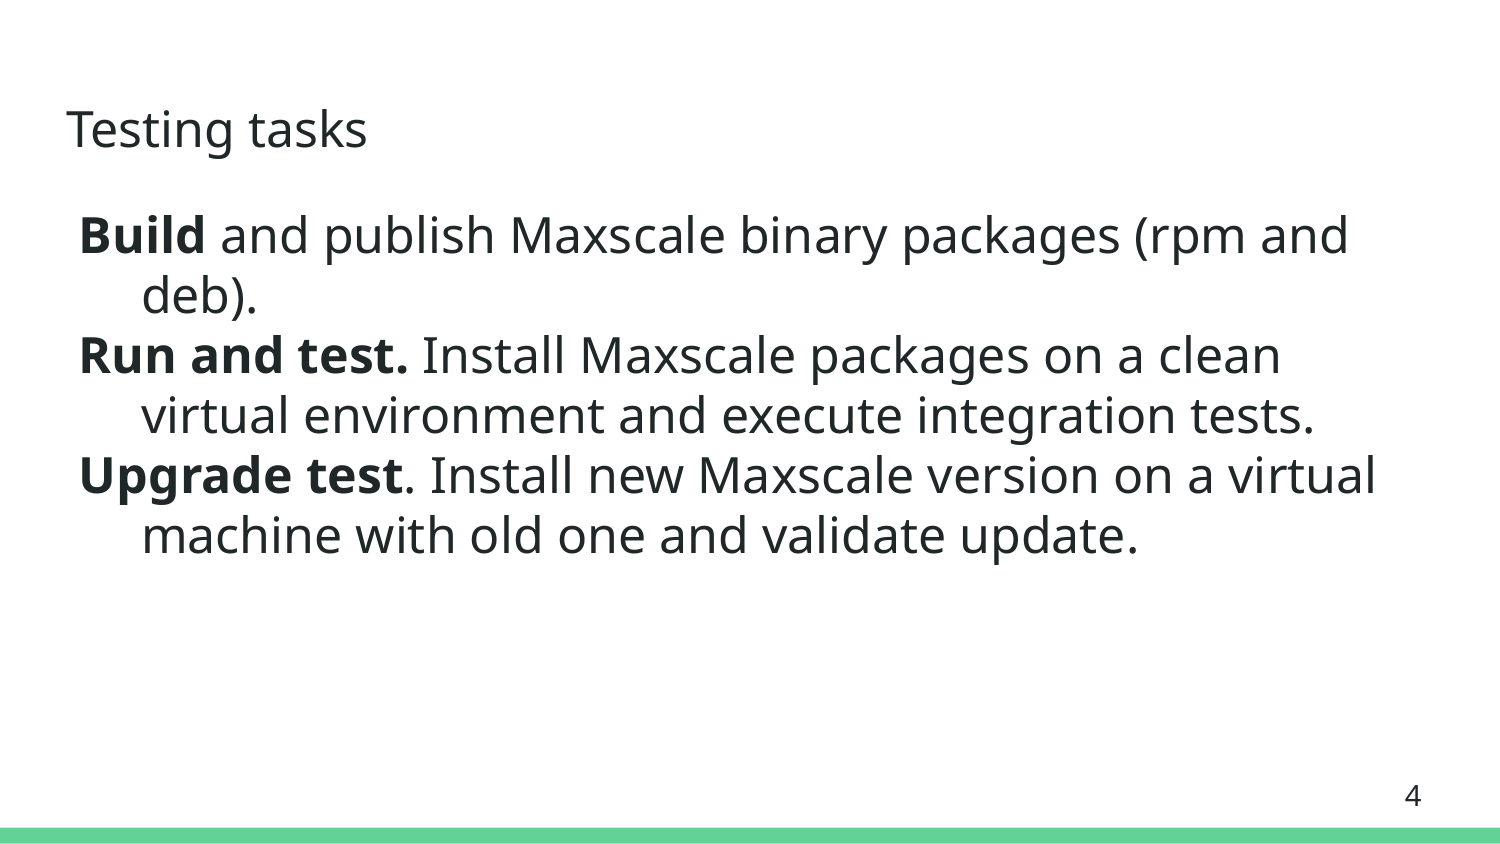

# Testing tasks
Build and publish Maxscale binary packages (rpm and deb).
Run and test. Install Maxscale packages on a clean virtual environment and execute integration tests.
Upgrade test. Install new Maxscale version on a virtual machine with old one and validate update.